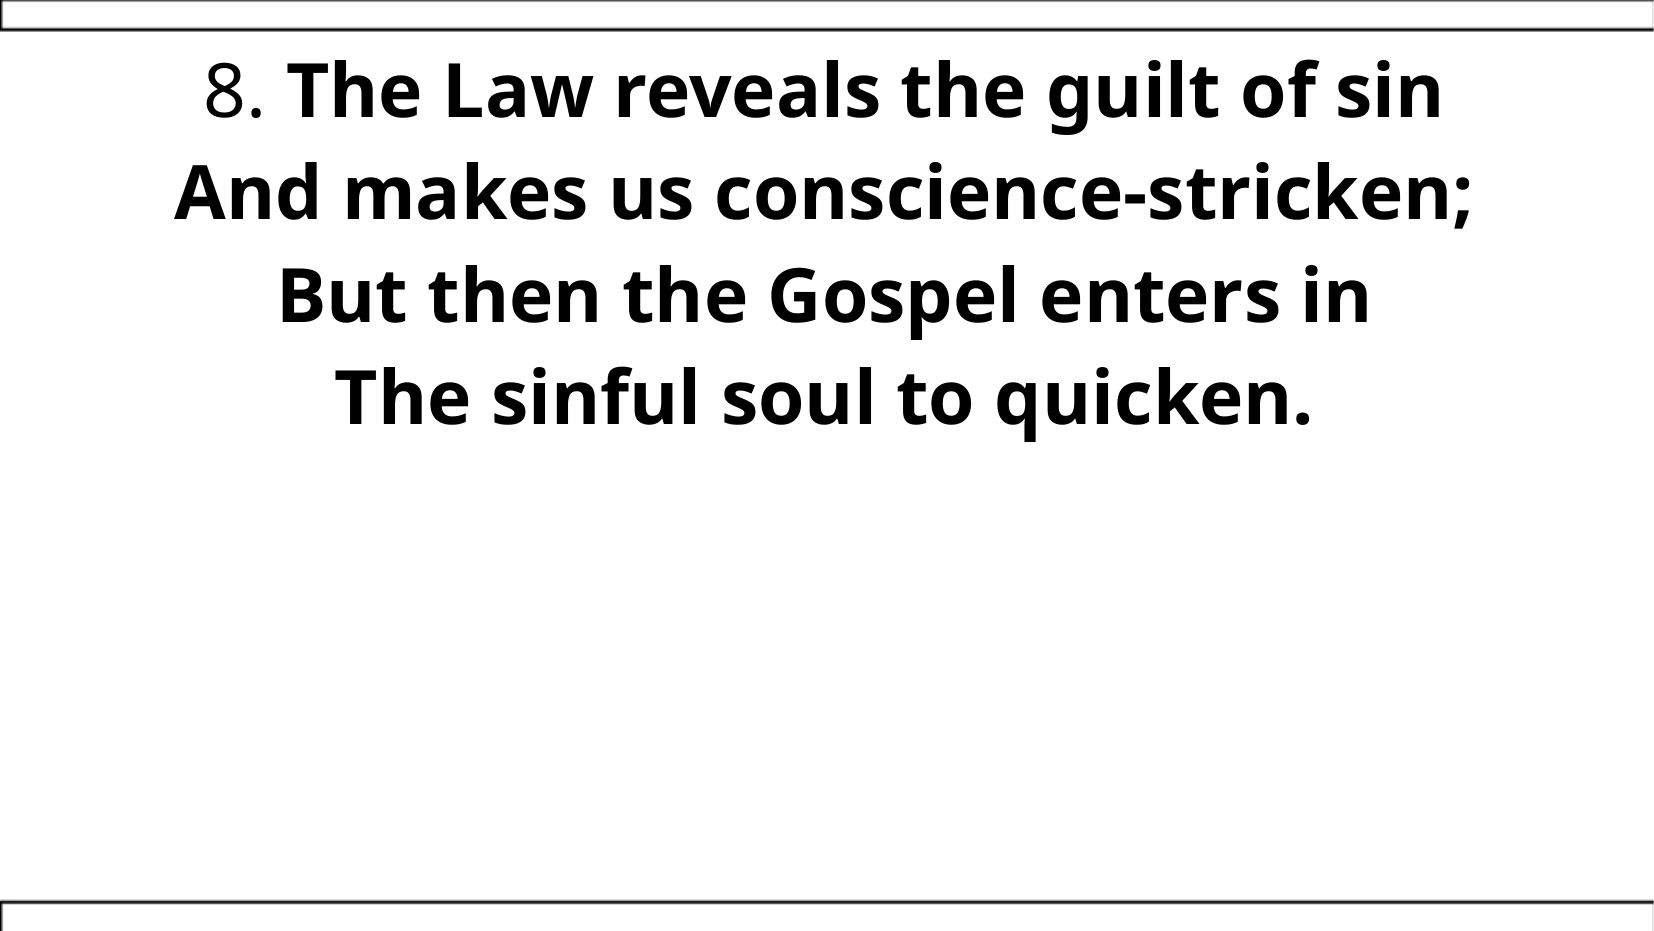

8. The Law reveals the guilt of sin
And makes us conscience-stricken;
But then the Gospel enters in
The sinful soul to quicken.